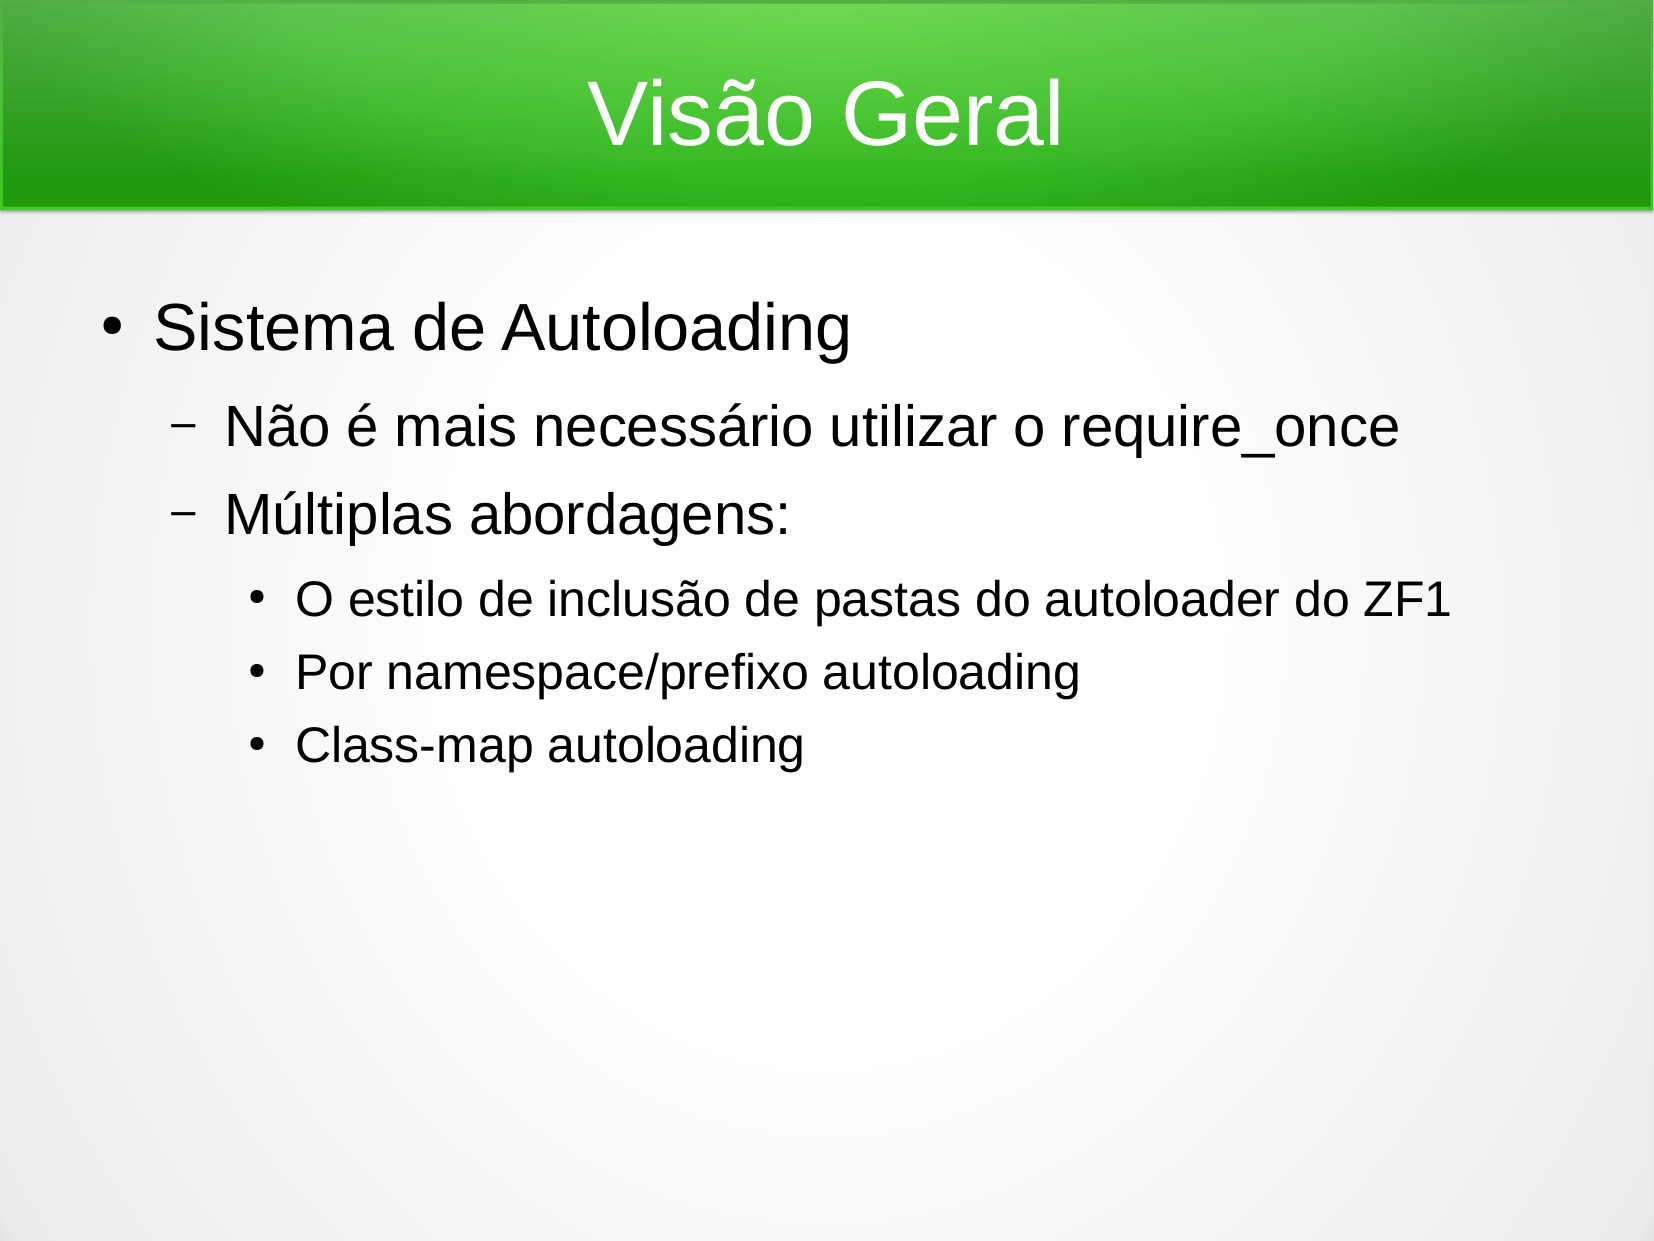

# Visão Geral
Sistema de Autoloading
Não é mais necessário utilizar o require_once
Múltiplas abordagens:
O estilo de inclusão de pastas do autoloader do ZF1
Por namespace/prefixo autoloading
Class-map autoloading